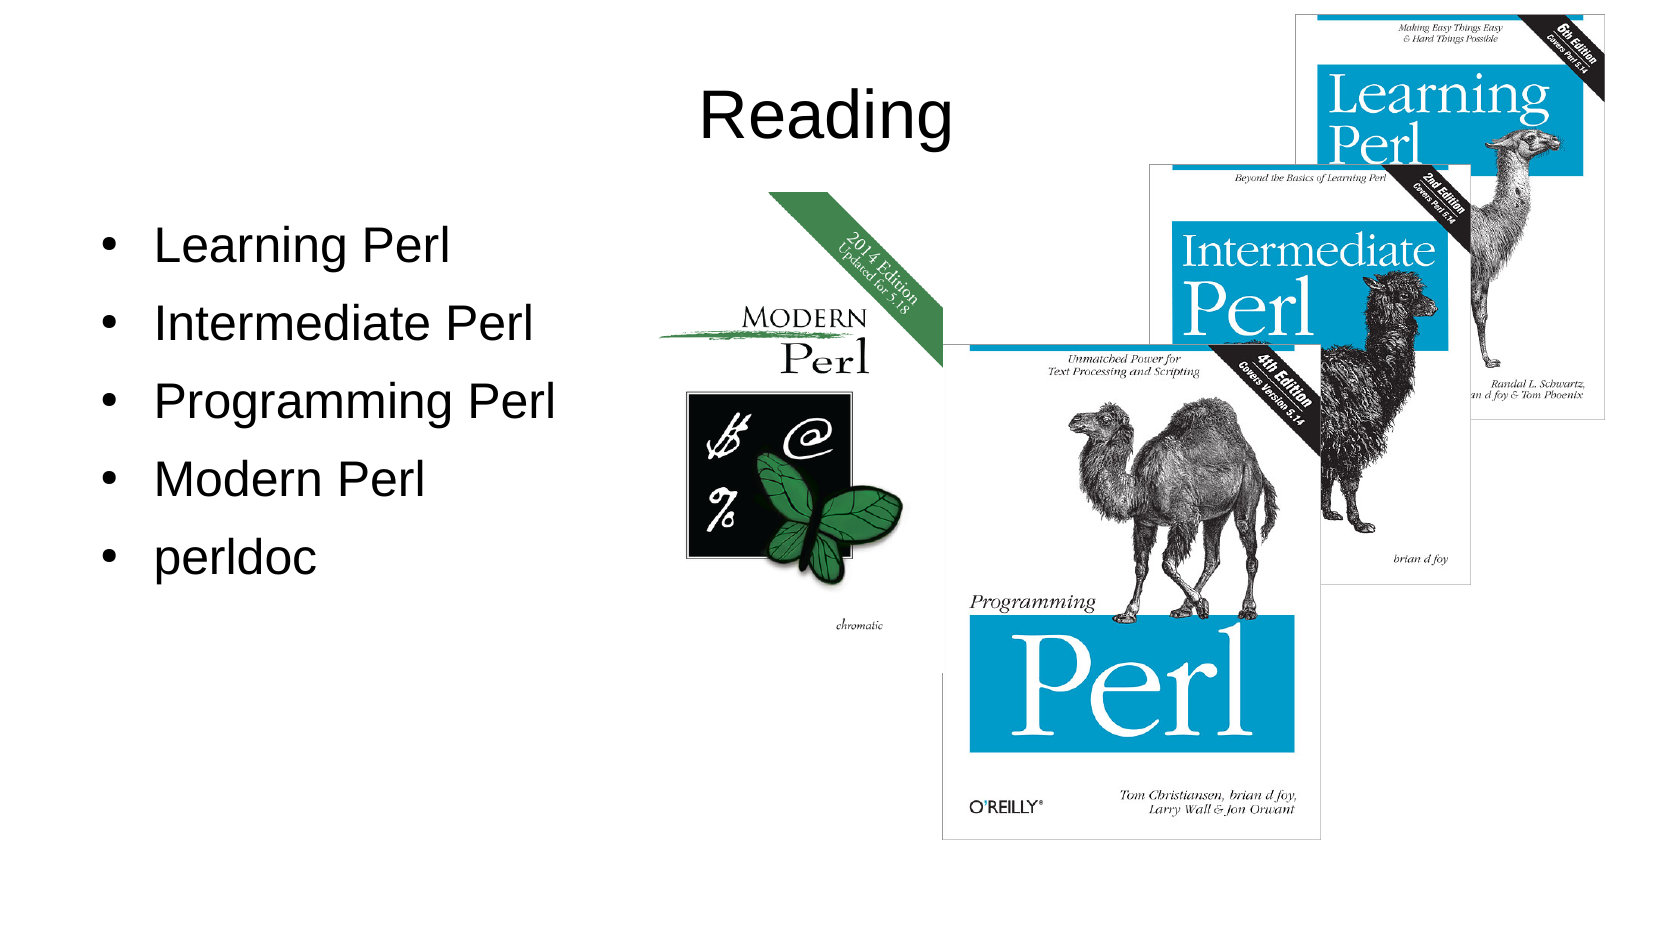

# Reading
Learning Perl
Intermediate Perl
Programming Perl
Modern Perl
perldoc